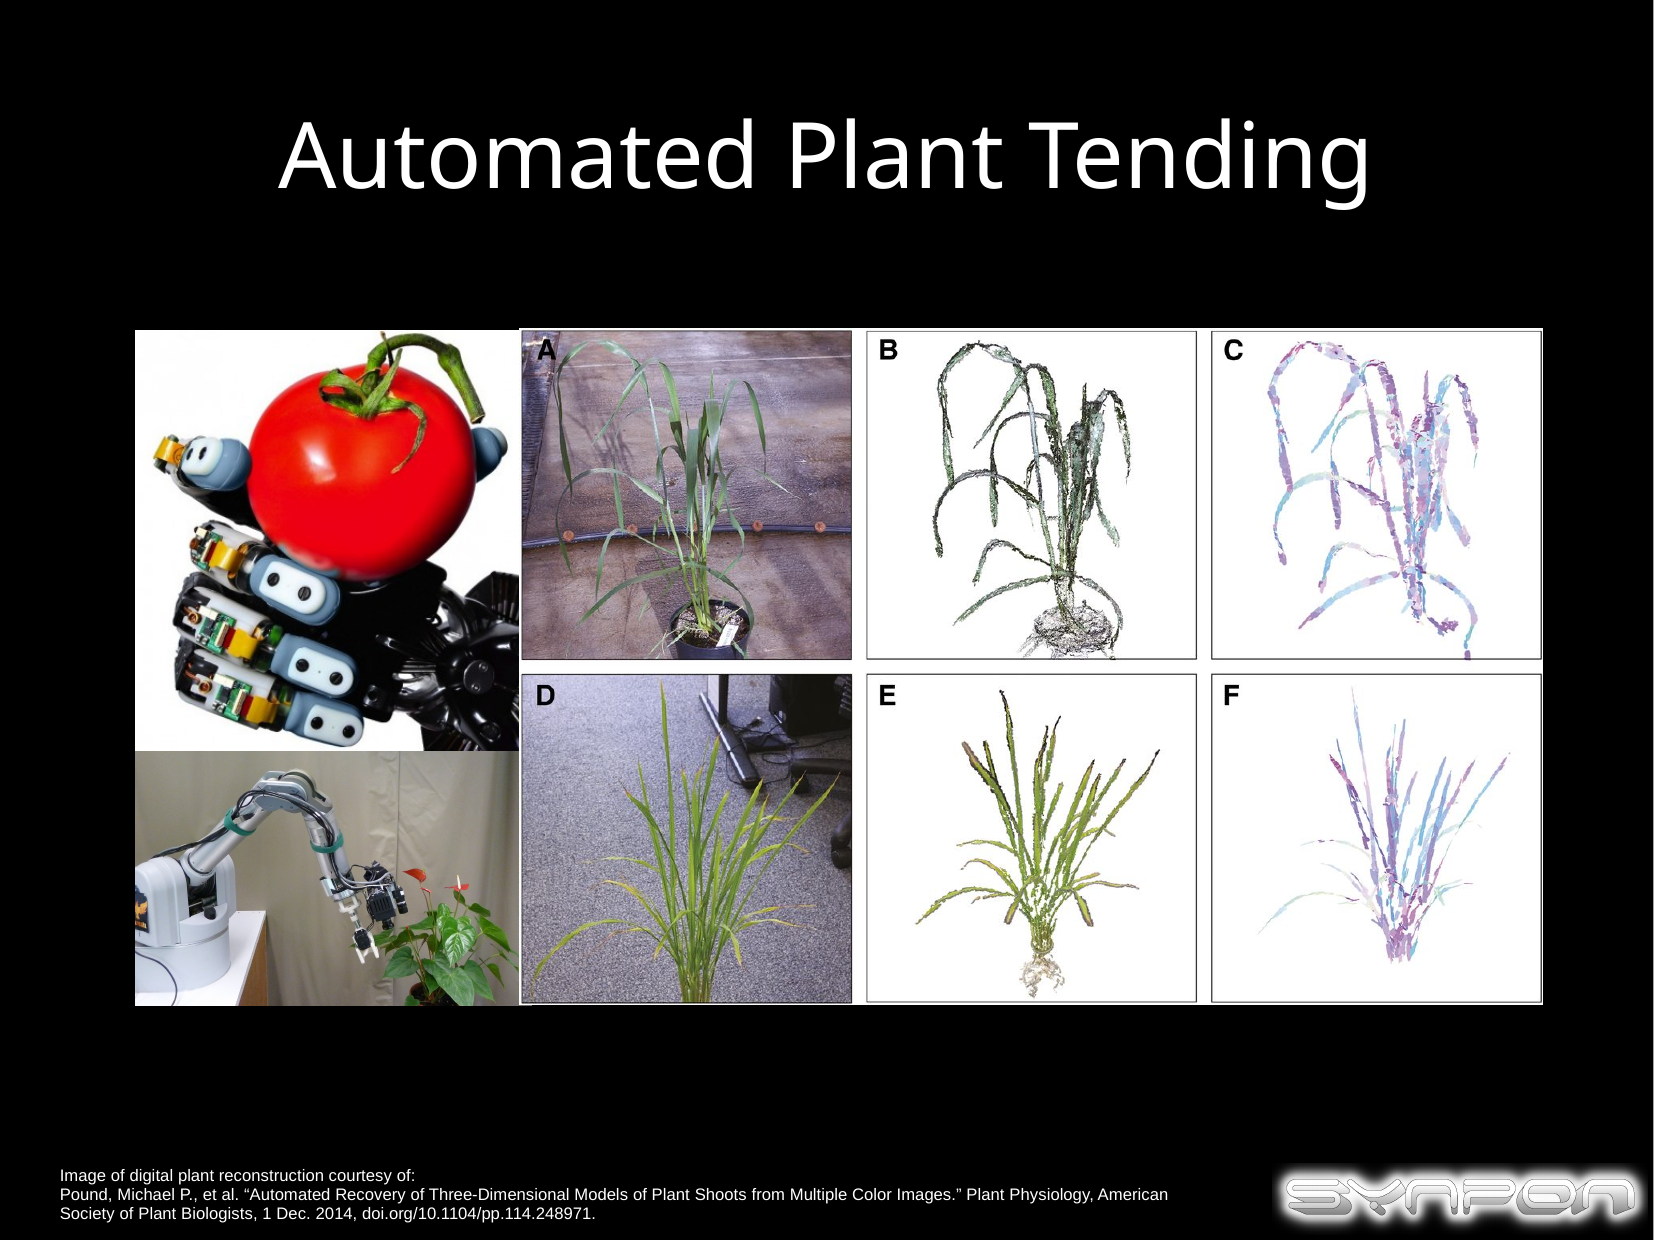

# Automated Plant Tending
Image of digital plant reconstruction courtesy of:
Pound, Michael P., et al. “Automated Recovery of Three-Dimensional Models of Plant Shoots from Multiple Color Images.” Plant Physiology, American Society of Plant Biologists, 1 Dec. 2014, doi.org/10.1104/pp.114.248971.